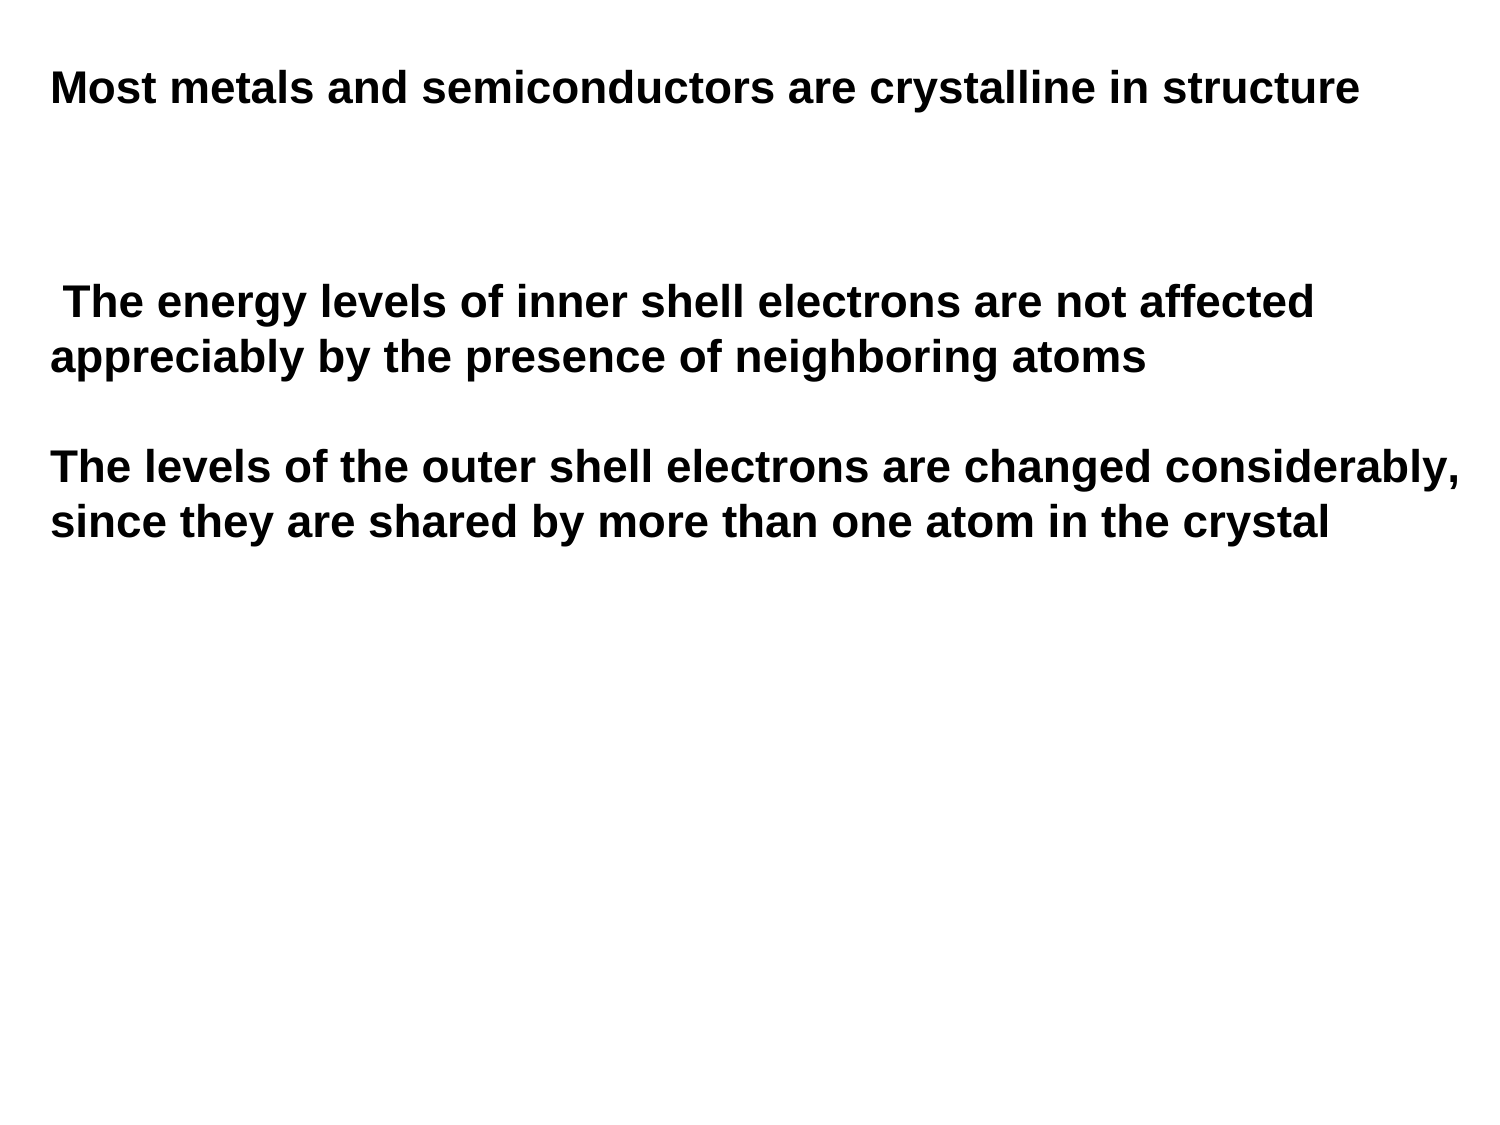

Most metals and semiconductors are crystalline in structure
 The energy levels of inner shell electrons are not affected appreciably by the presence of neighboring atoms
The levels of the outer shell electrons are changed considerably, since they are shared by more than one atom in the crystal